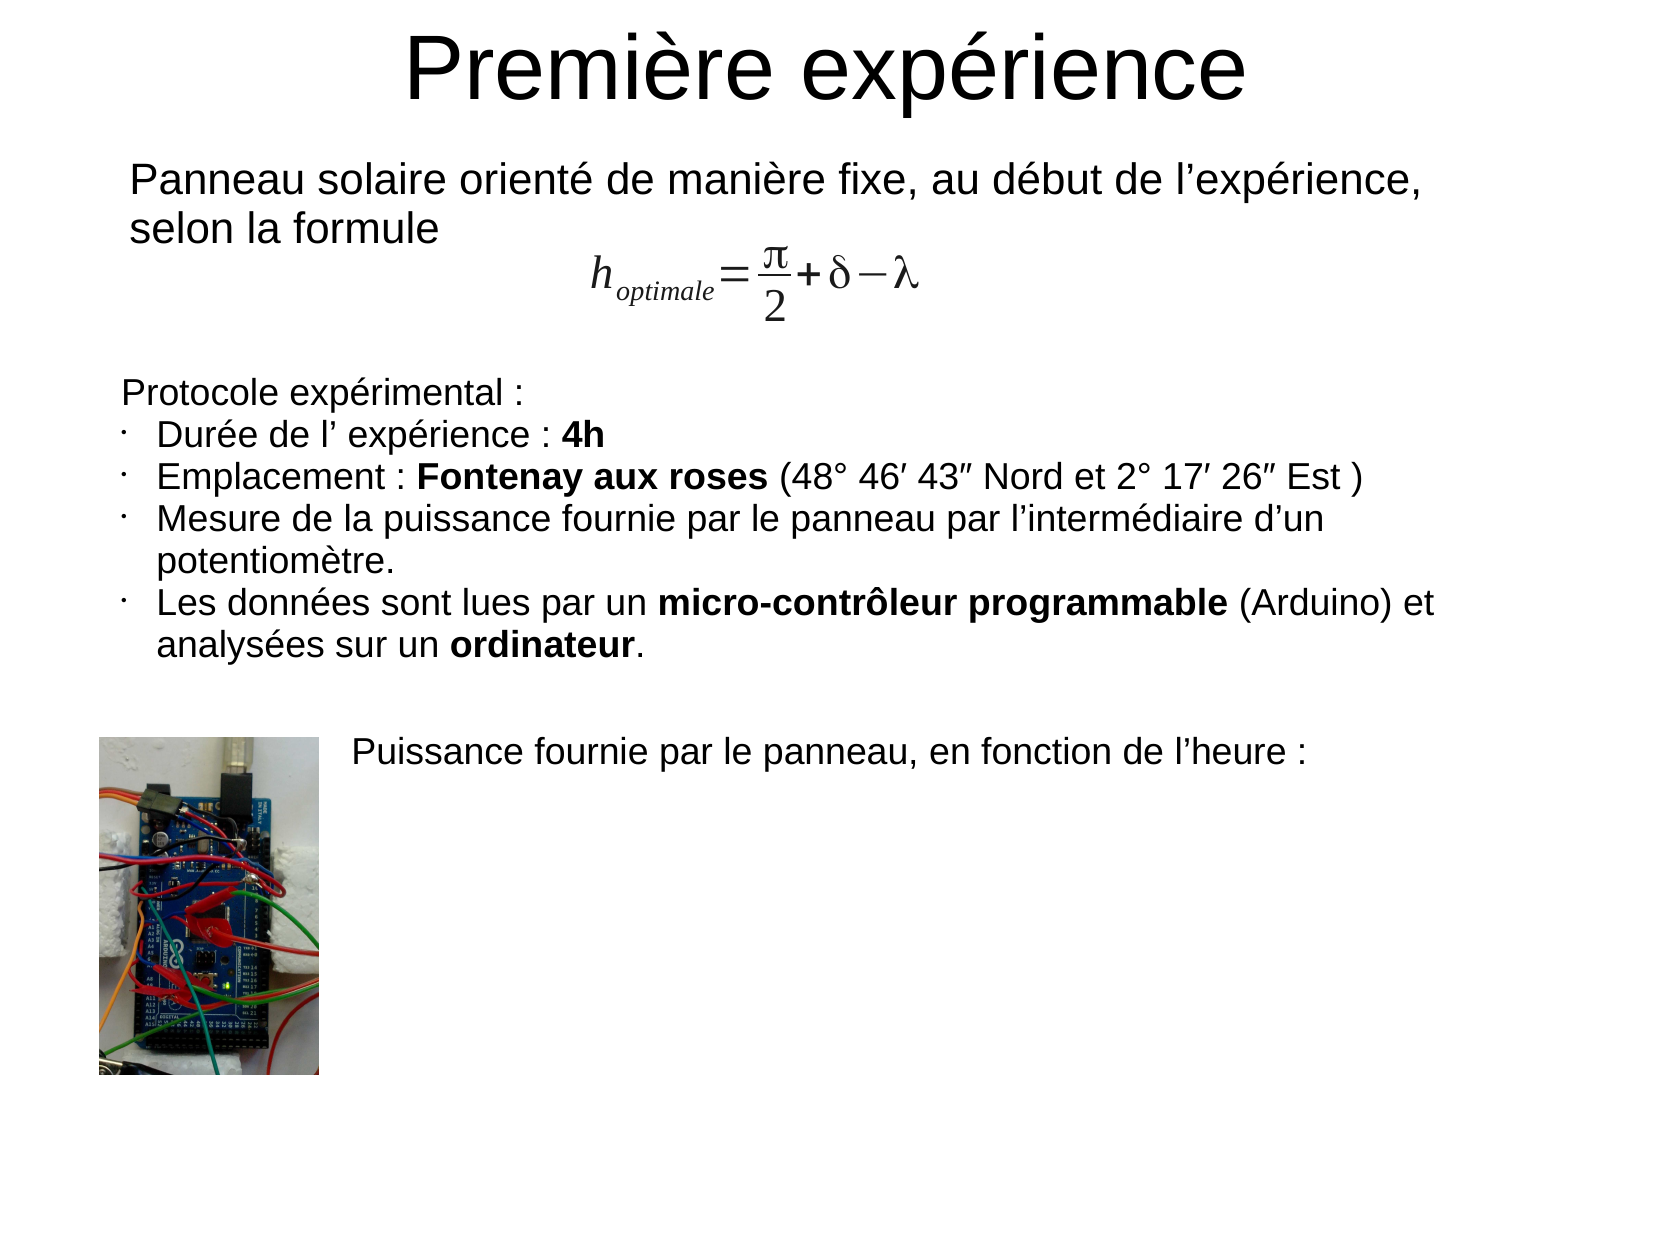

# Première expérience
Panneau solaire orienté de manière fixe, au début de l’expérience, selon la formule
Protocole expérimental :
Durée de l’ expérience : 4h
Emplacement : Fontenay aux roses (48° 46′ 43″ Nord et 2° 17′ 26″ Est )
Mesure de la puissance fournie par le panneau par l’intermédiaire d’un potentiomètre.
Les données sont lues par un micro-contrôleur programmable (Arduino) et analysées sur un ordinateur.
Puissance fournie par le panneau, en fonction de l’heure :